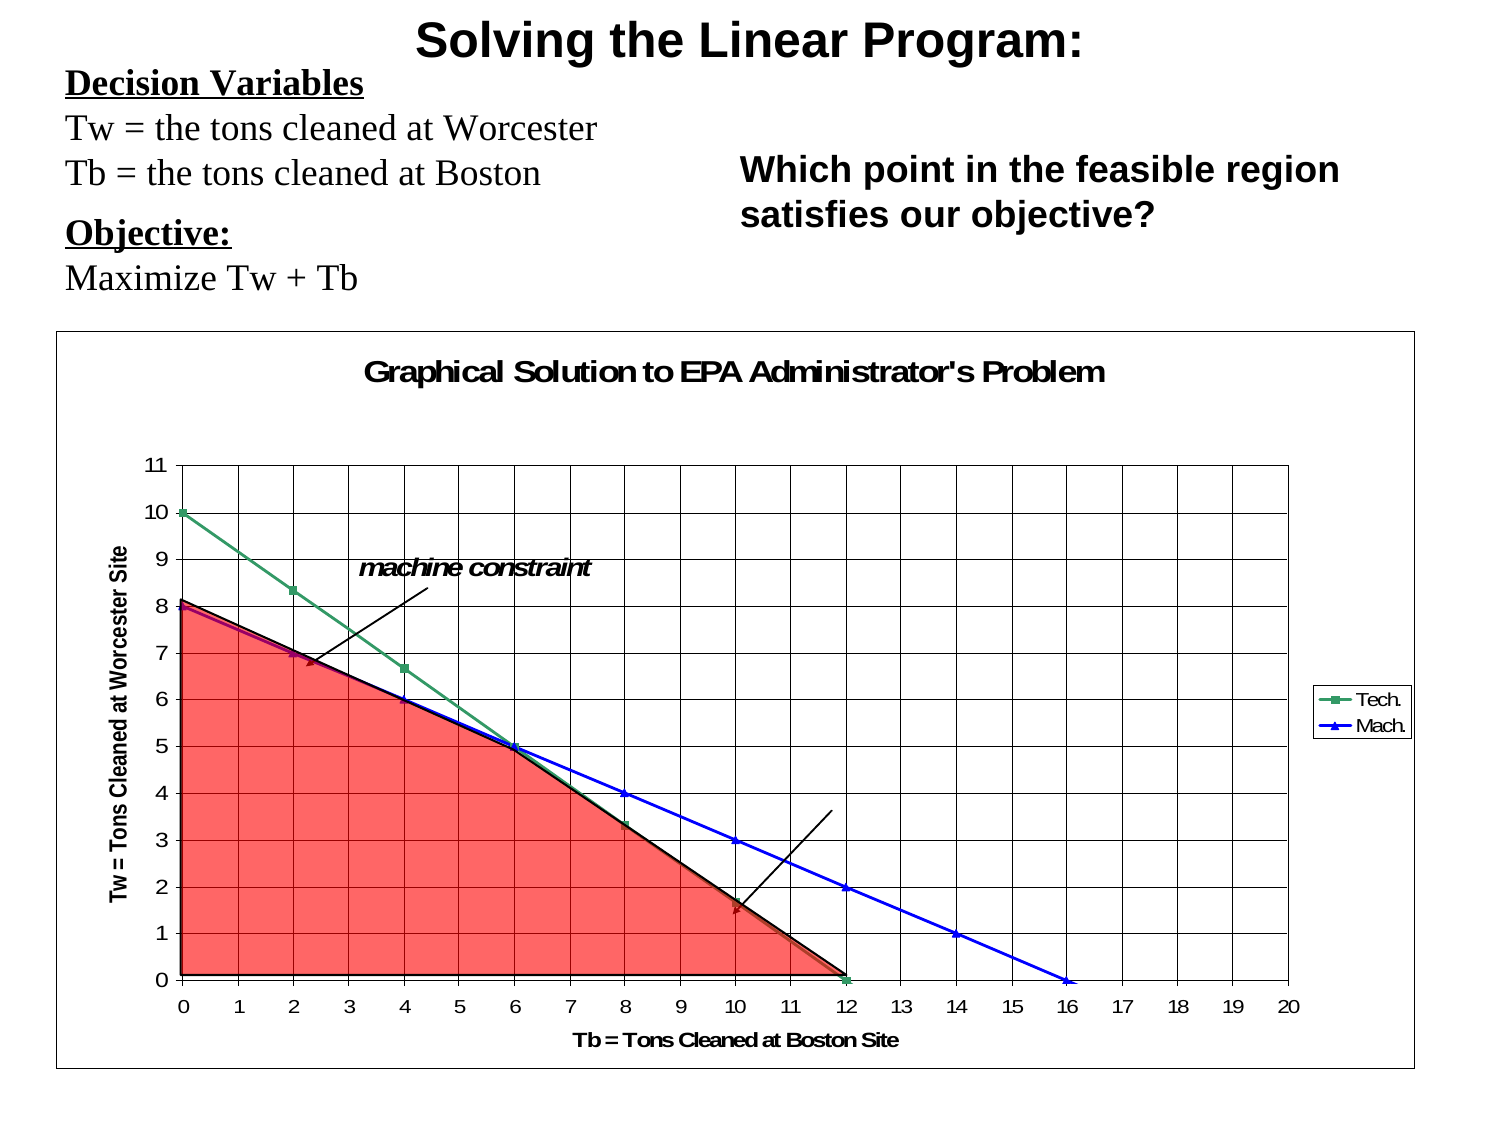

Solving the Linear Program:
Decision Variables
Tw = the tons cleaned at Worcester
Tb = the tons cleaned at Boston
Which point in the feasible region satisfies our objective?
Objective:
Maximize Tw + Tb